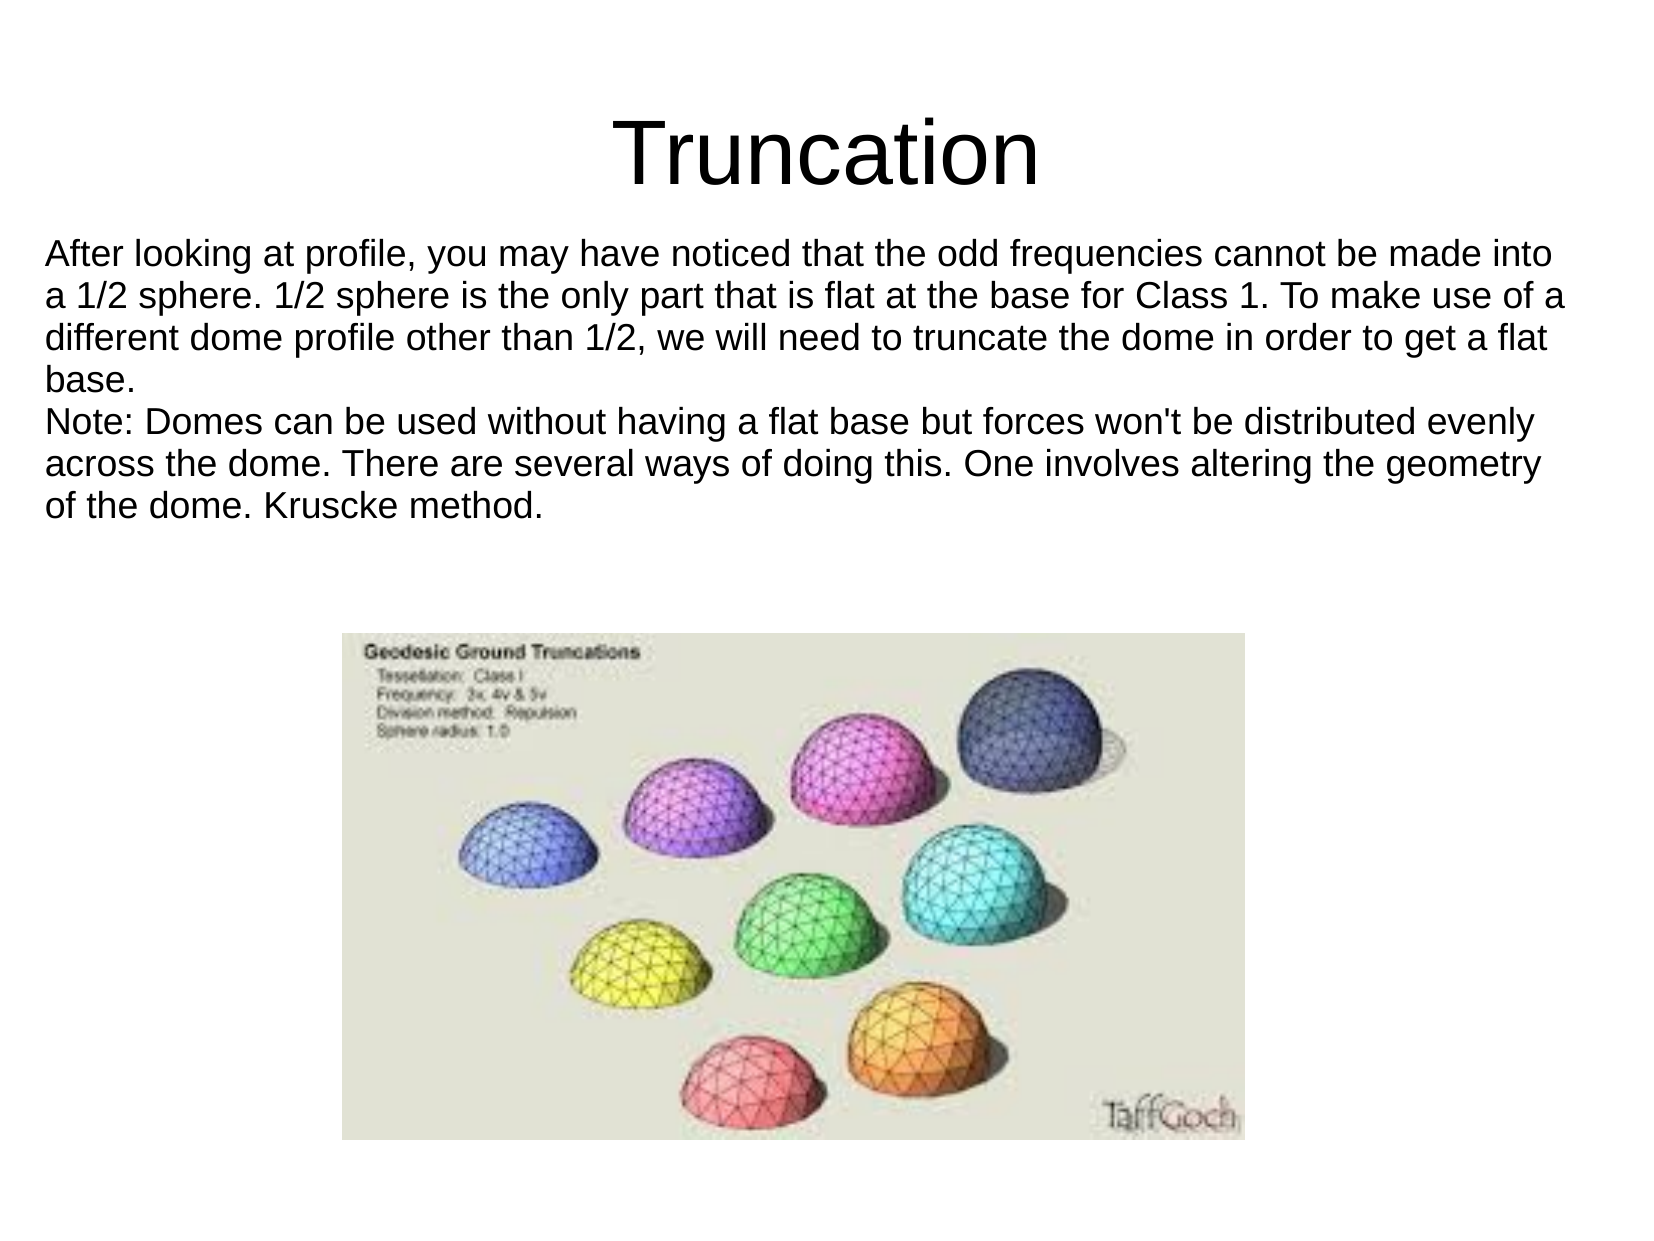

# Truncation
After looking at profile, you may have noticed that the odd frequencies cannot be made into a 1/2 sphere. 1/2 sphere is the only part that is flat at the base for Class 1. To make use of a different dome profile other than 1/2, we will need to truncate the dome in order to get a flat base.
Note: Domes can be used without having a flat base but forces won't be distributed evenly across the dome. There are several ways of doing this. One involves altering the geometry of the dome. Kruscke method.